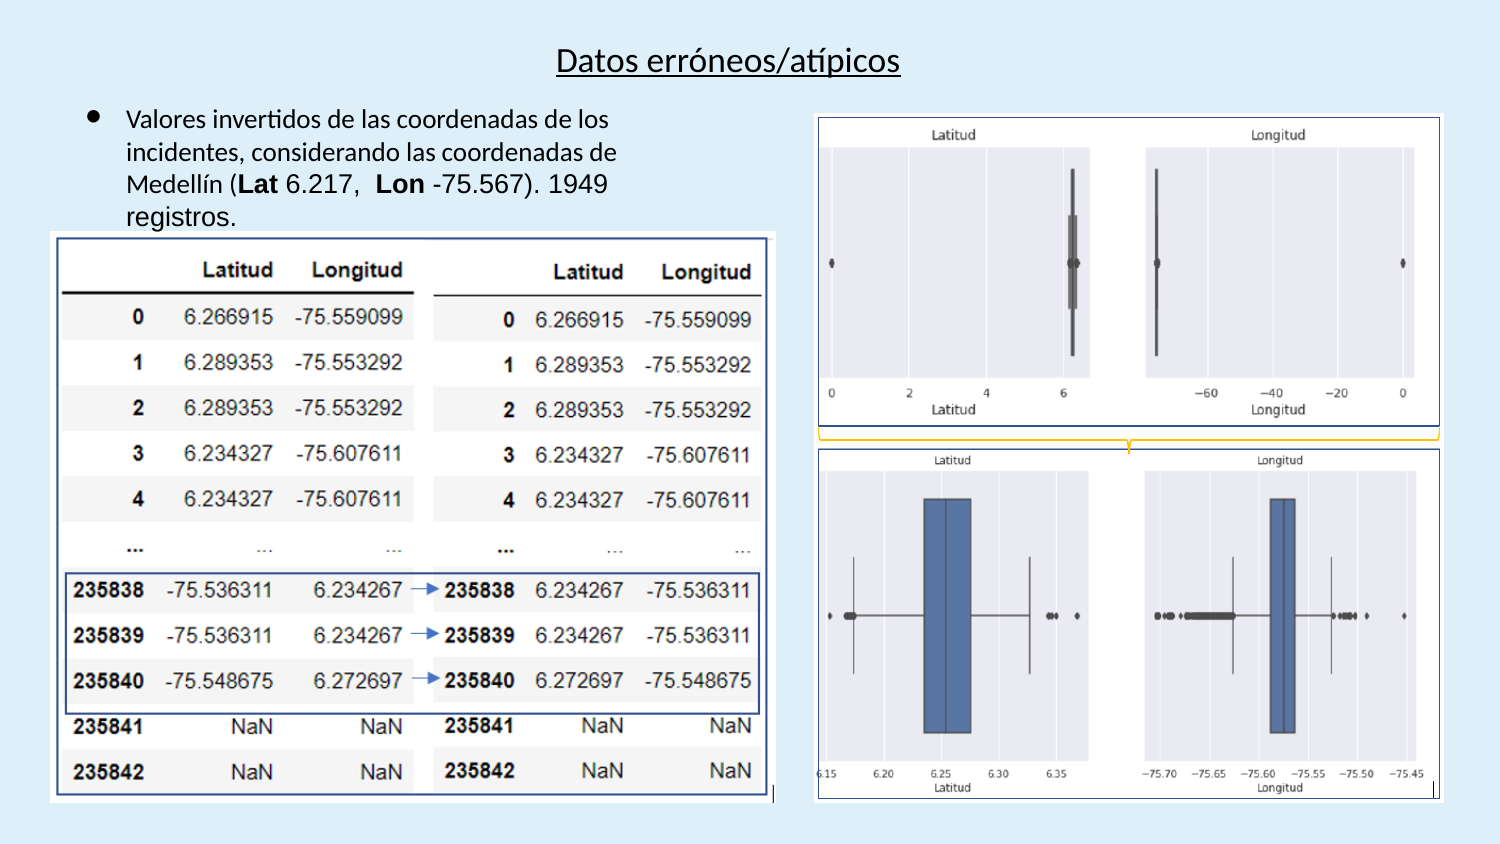

Datos erróneos/atípicos
Valores invertidos de las coordenadas de los incidentes, considerando las coordenadas de Medellín (Lat 6.217, Lon -75.567). 1949 registros.